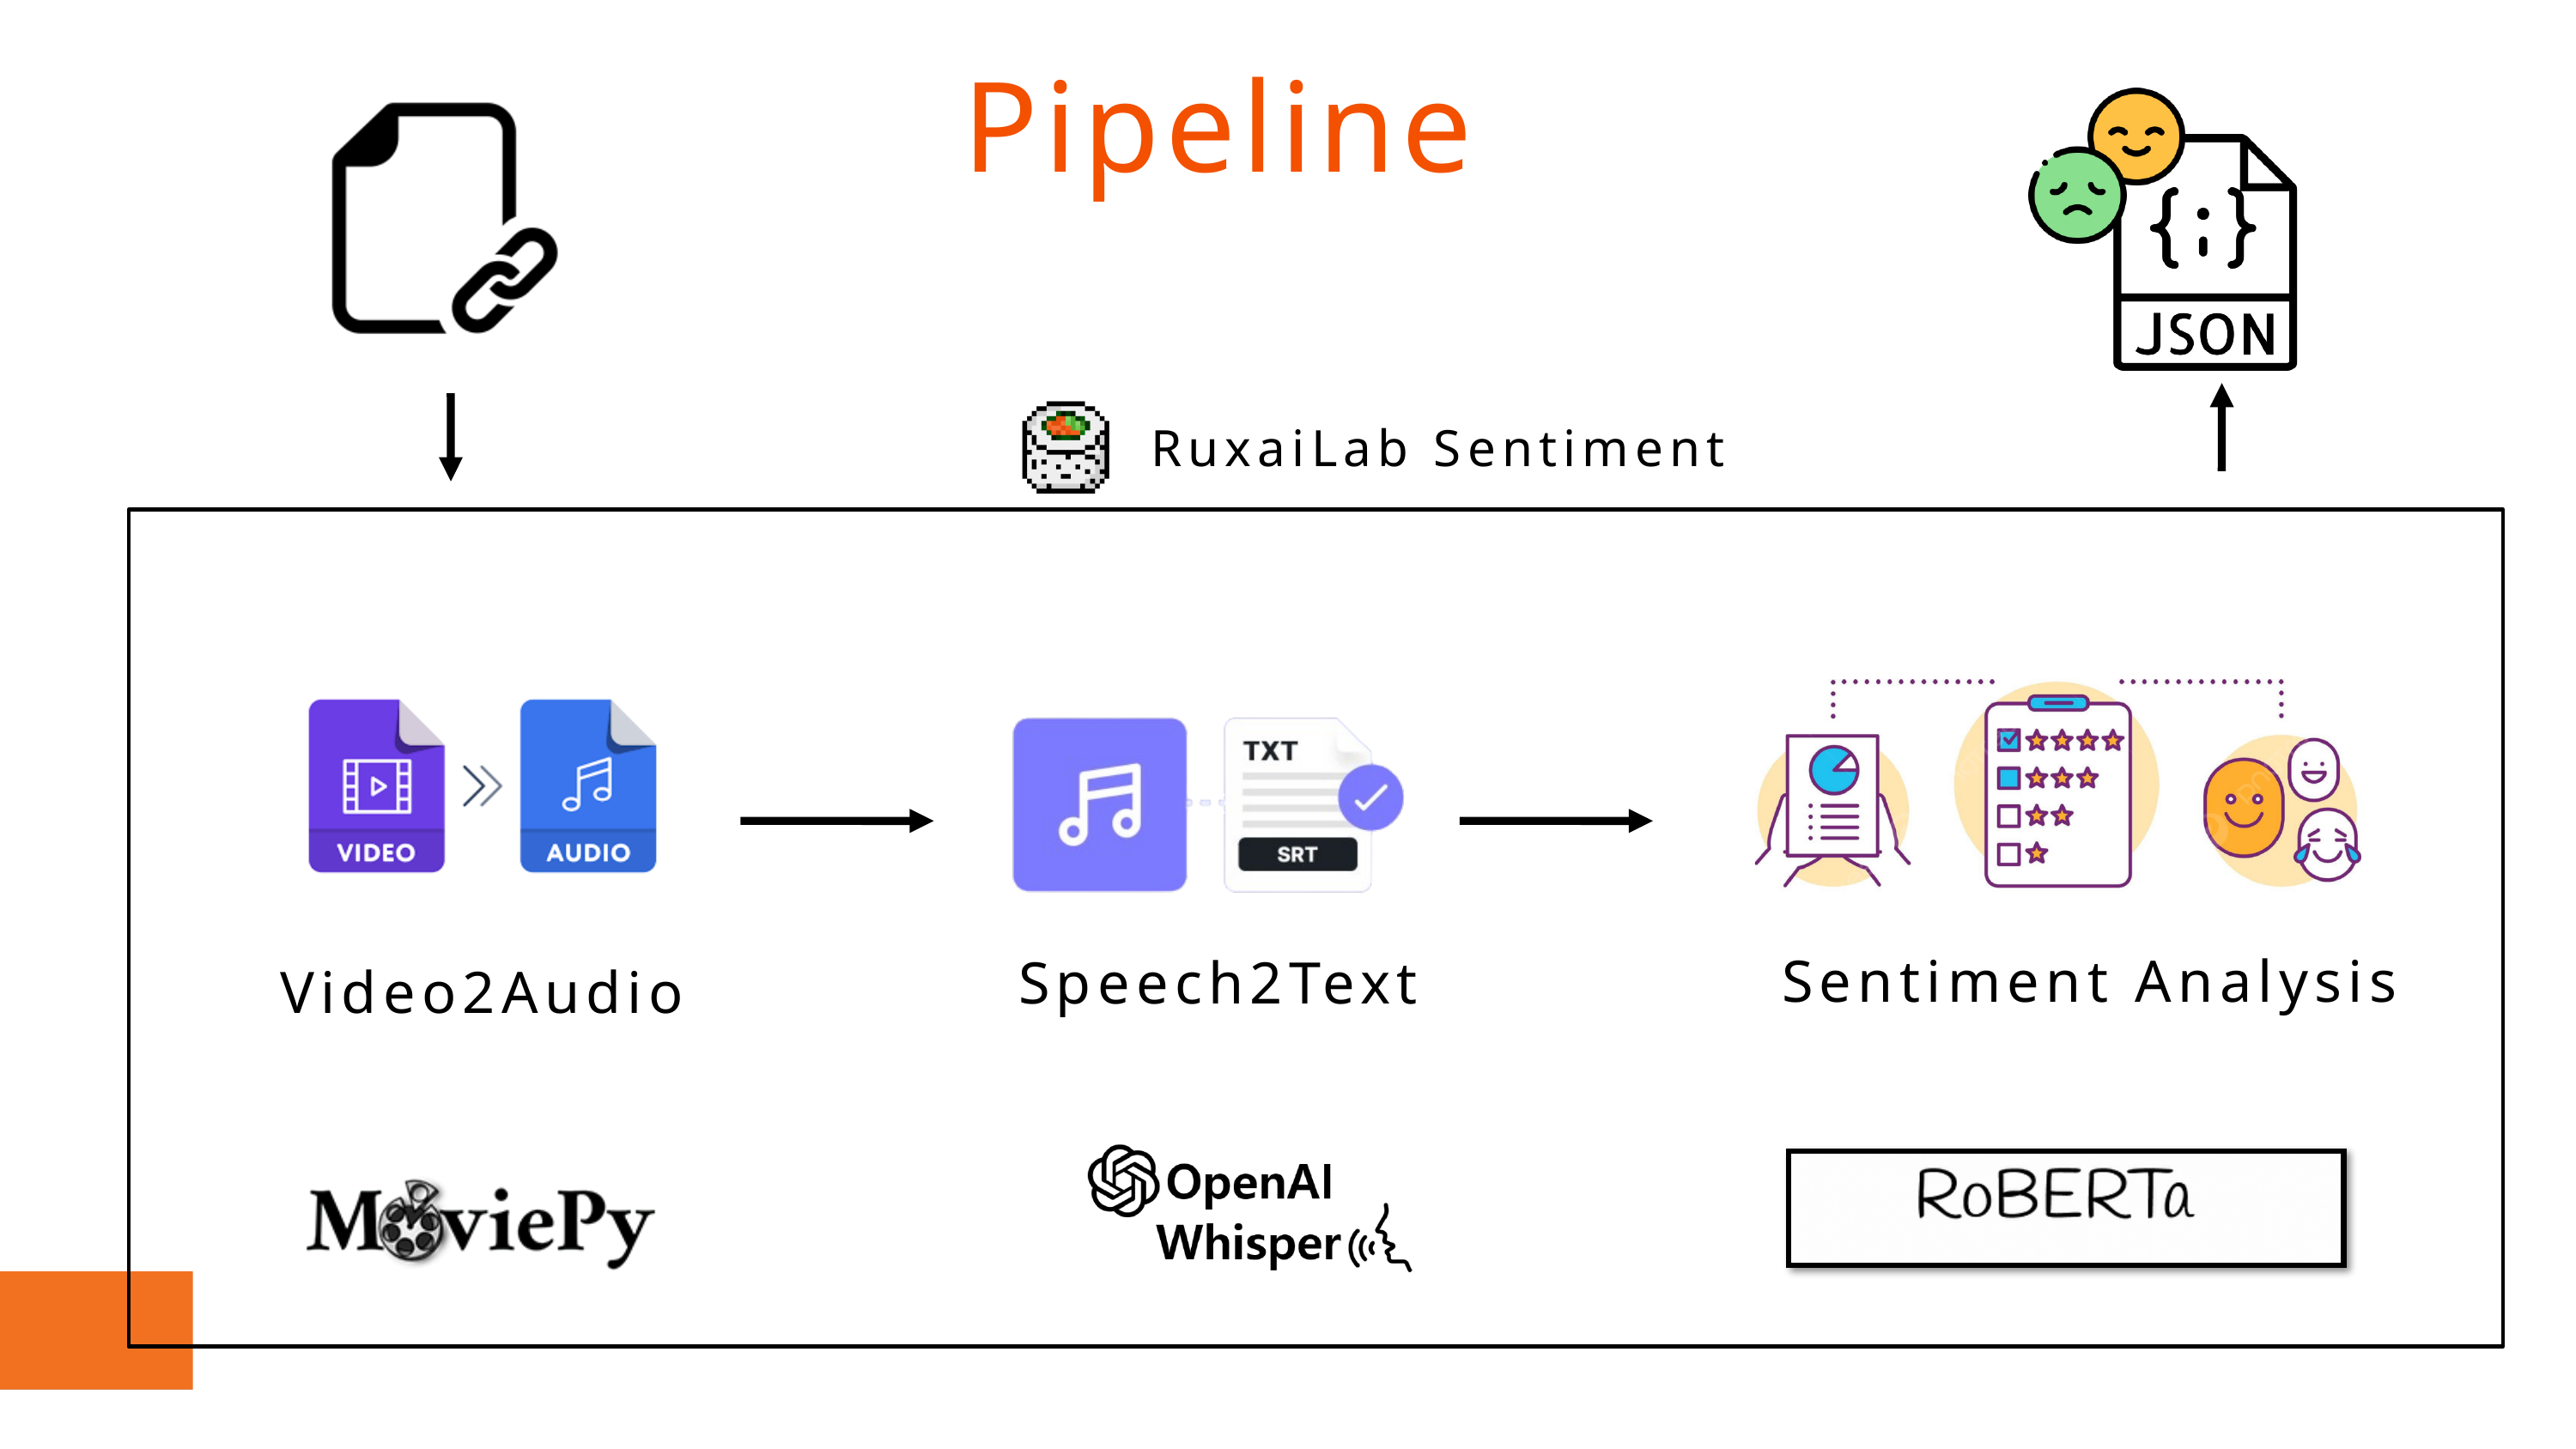

Pipeline
RuxaiLab Sentiment
Sentiment Analysis
Speech2Text
Video2Audio